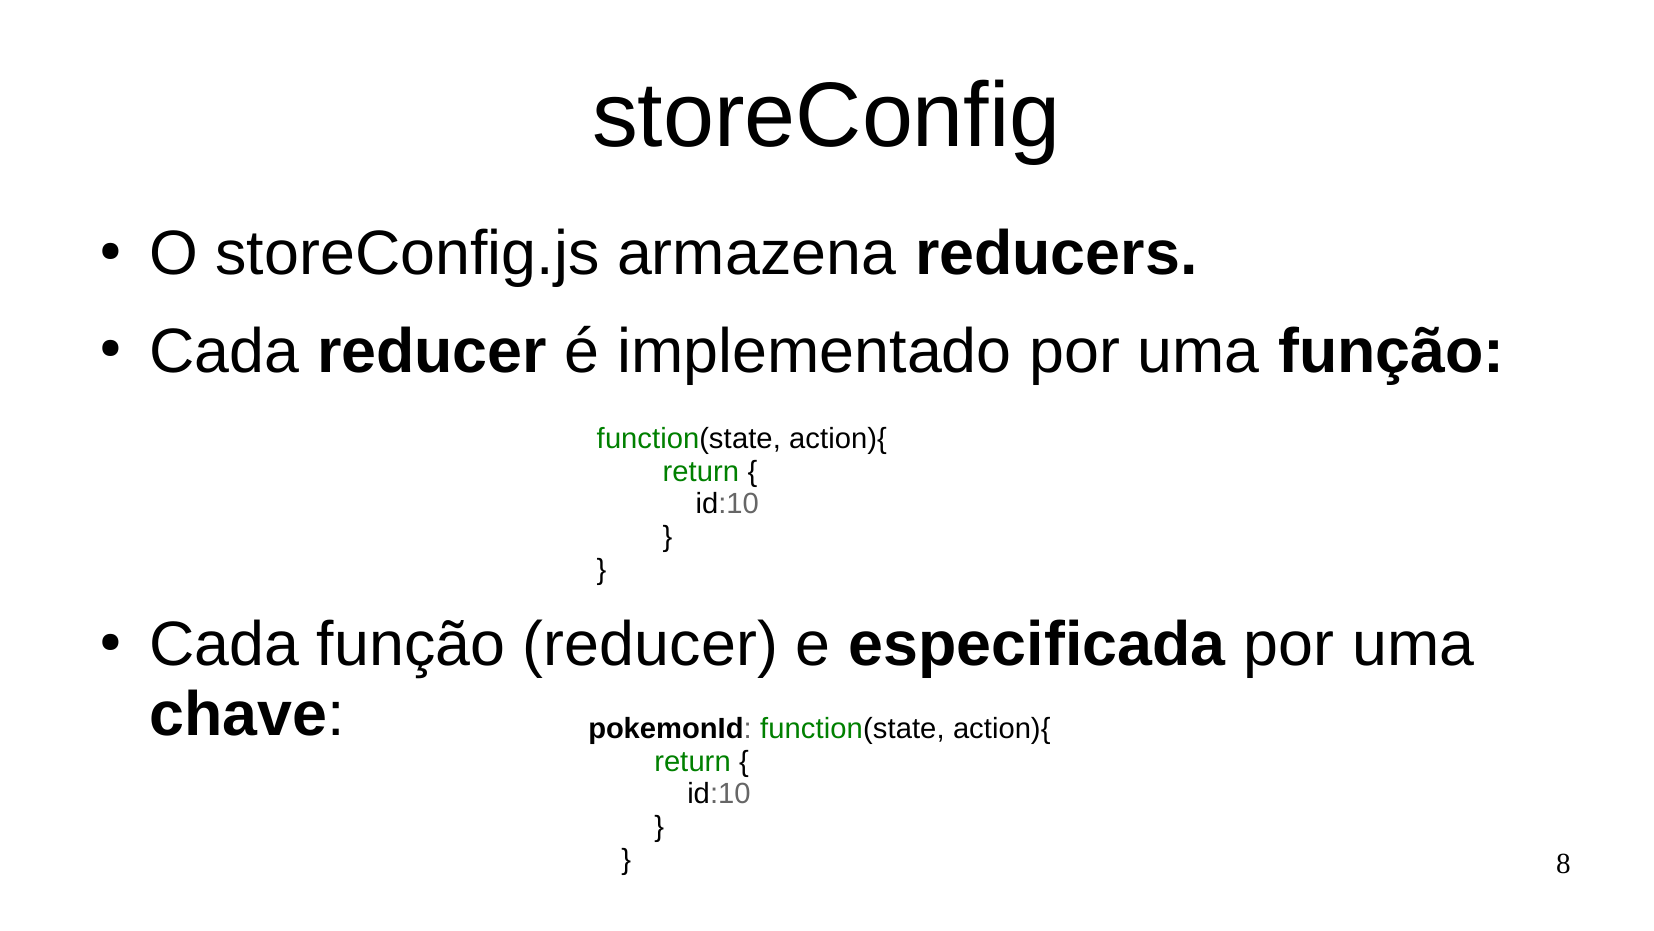

# storeConfig
O storeConfig.js armazena reducers.
Cada reducer é implementado por uma função:
Cada função (reducer) e especificada por uma chave:
function(state, action){
 return {
 id:10
 }
}
pokemonId: function(state, action){
 return {
 id:10
 }
 }
8